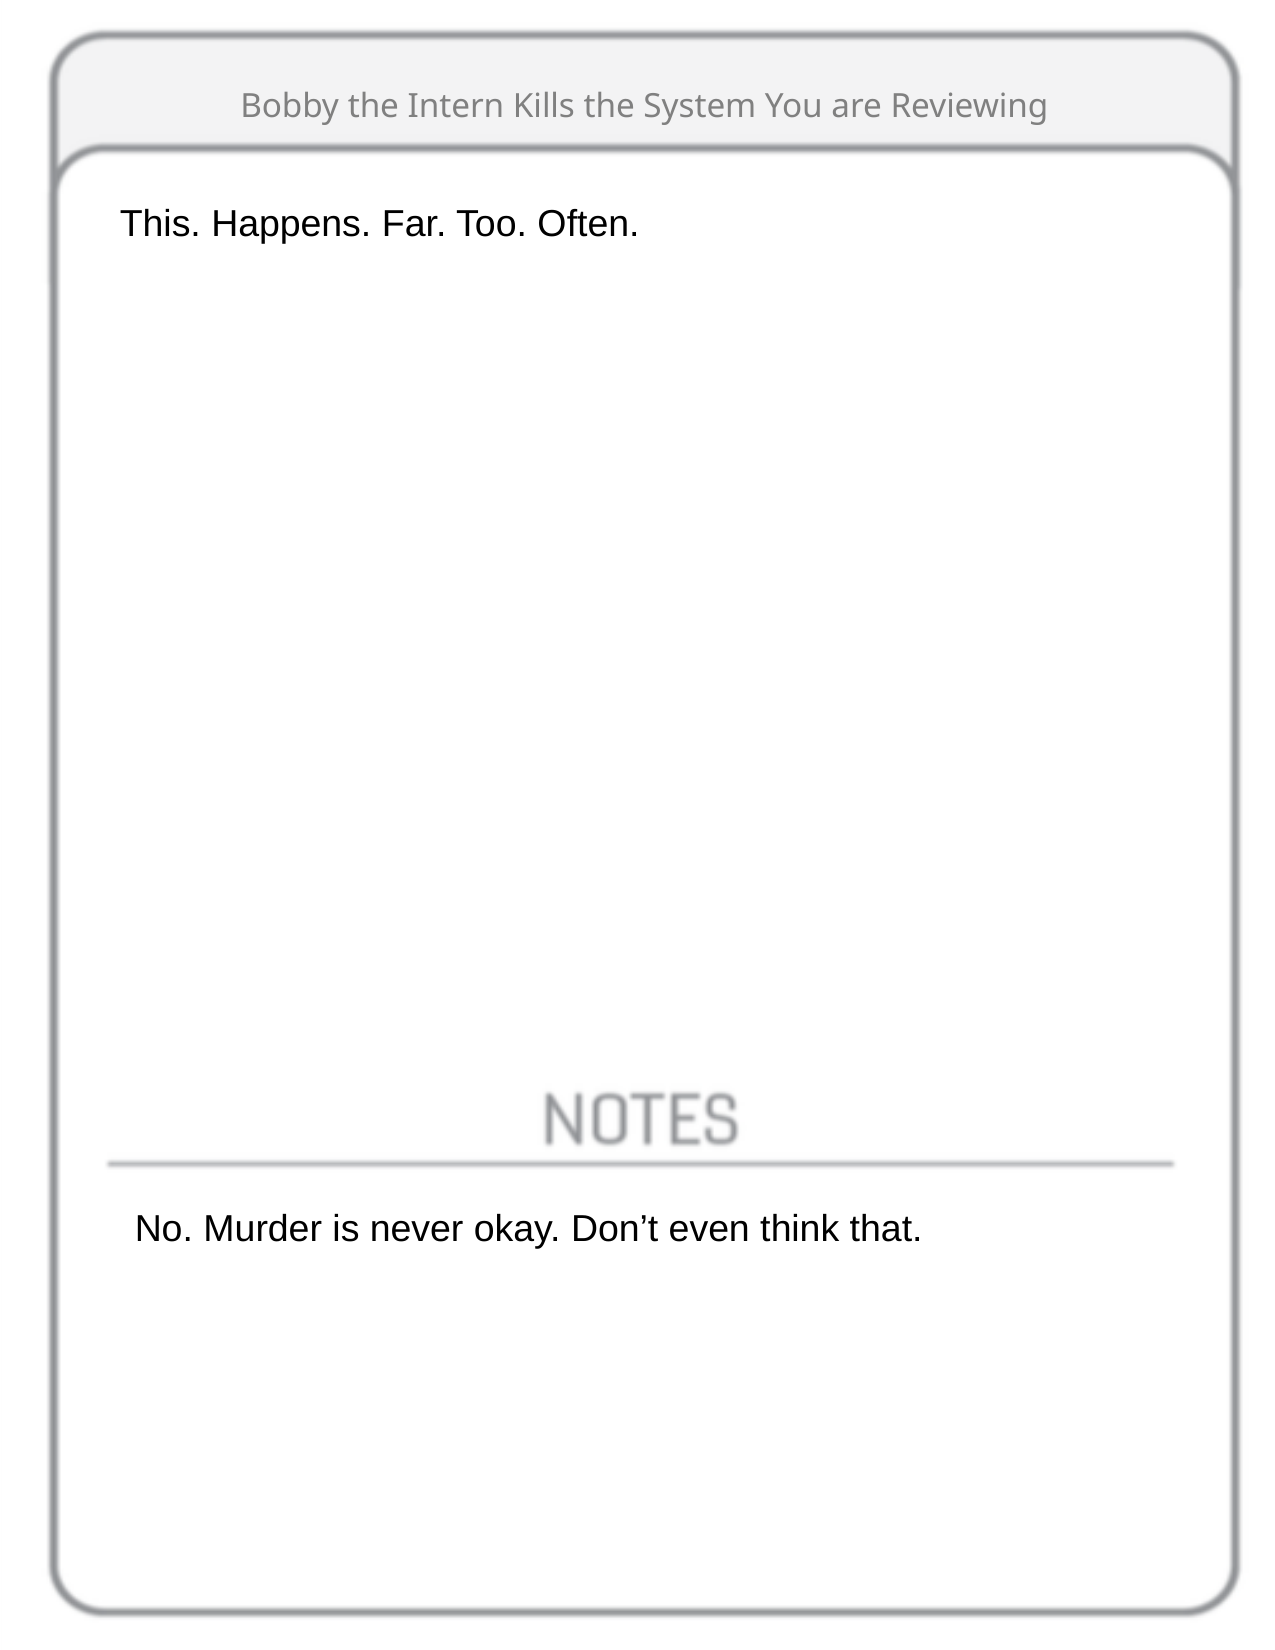

Bobby the Intern Kills the System You are Reviewing
This. Happens. Far. Too. Often.
No. Murder is never okay. Don’t even think that.